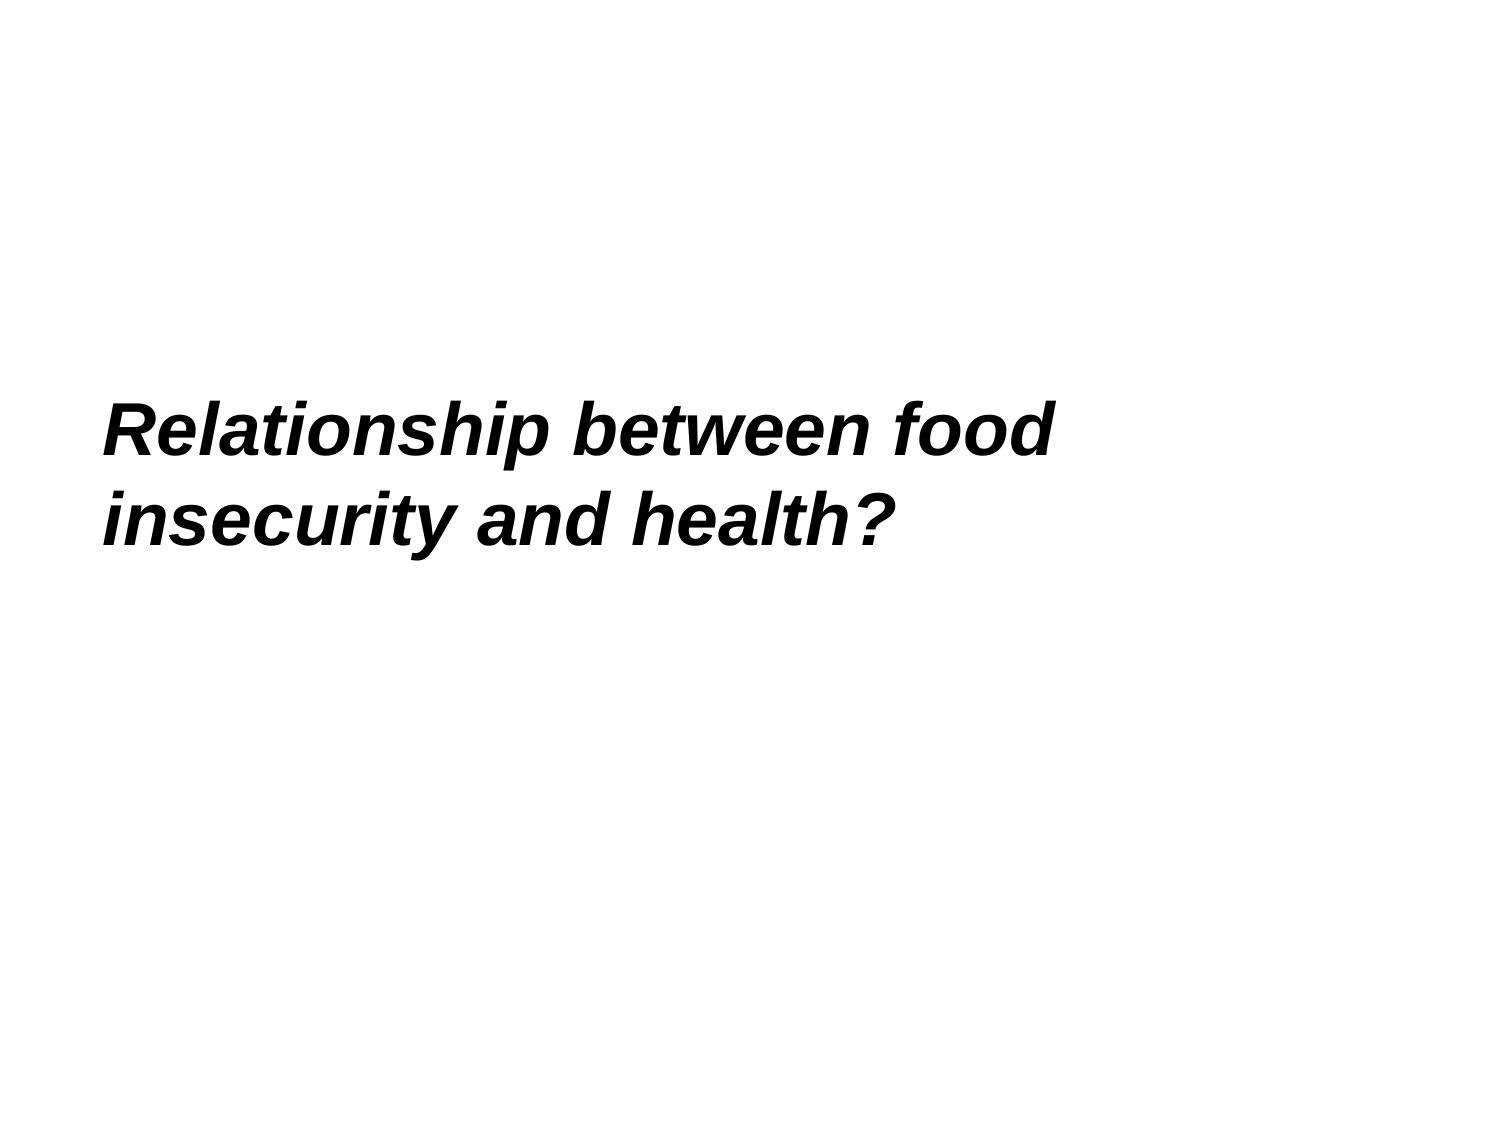

# Relationship between food insecurity and health?